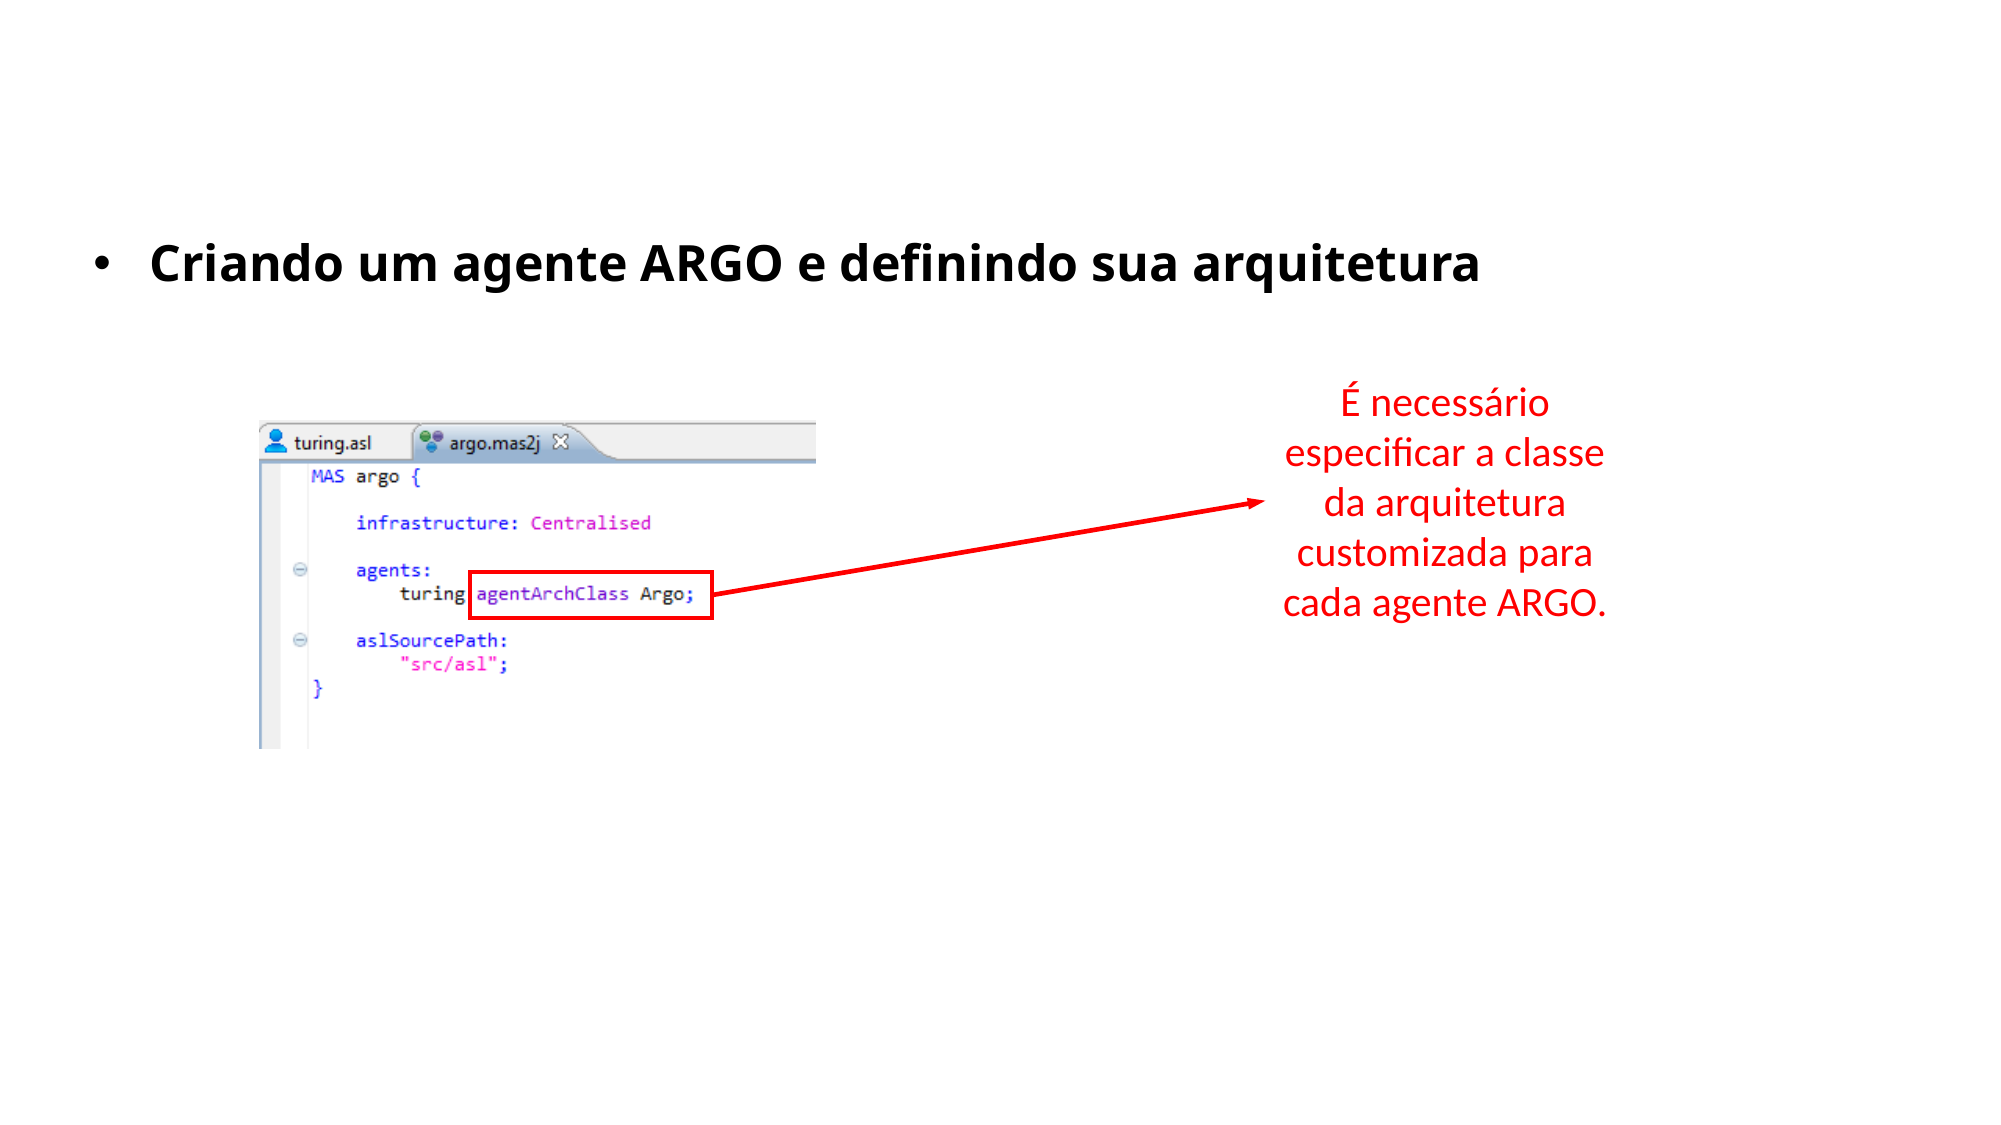

Argo for Jason: Definição de um Agente
Criando um agente ARGO e definindo sua arquitetura
É necessário especificar a classe da arquitetura customizada para cada agente ARGO.